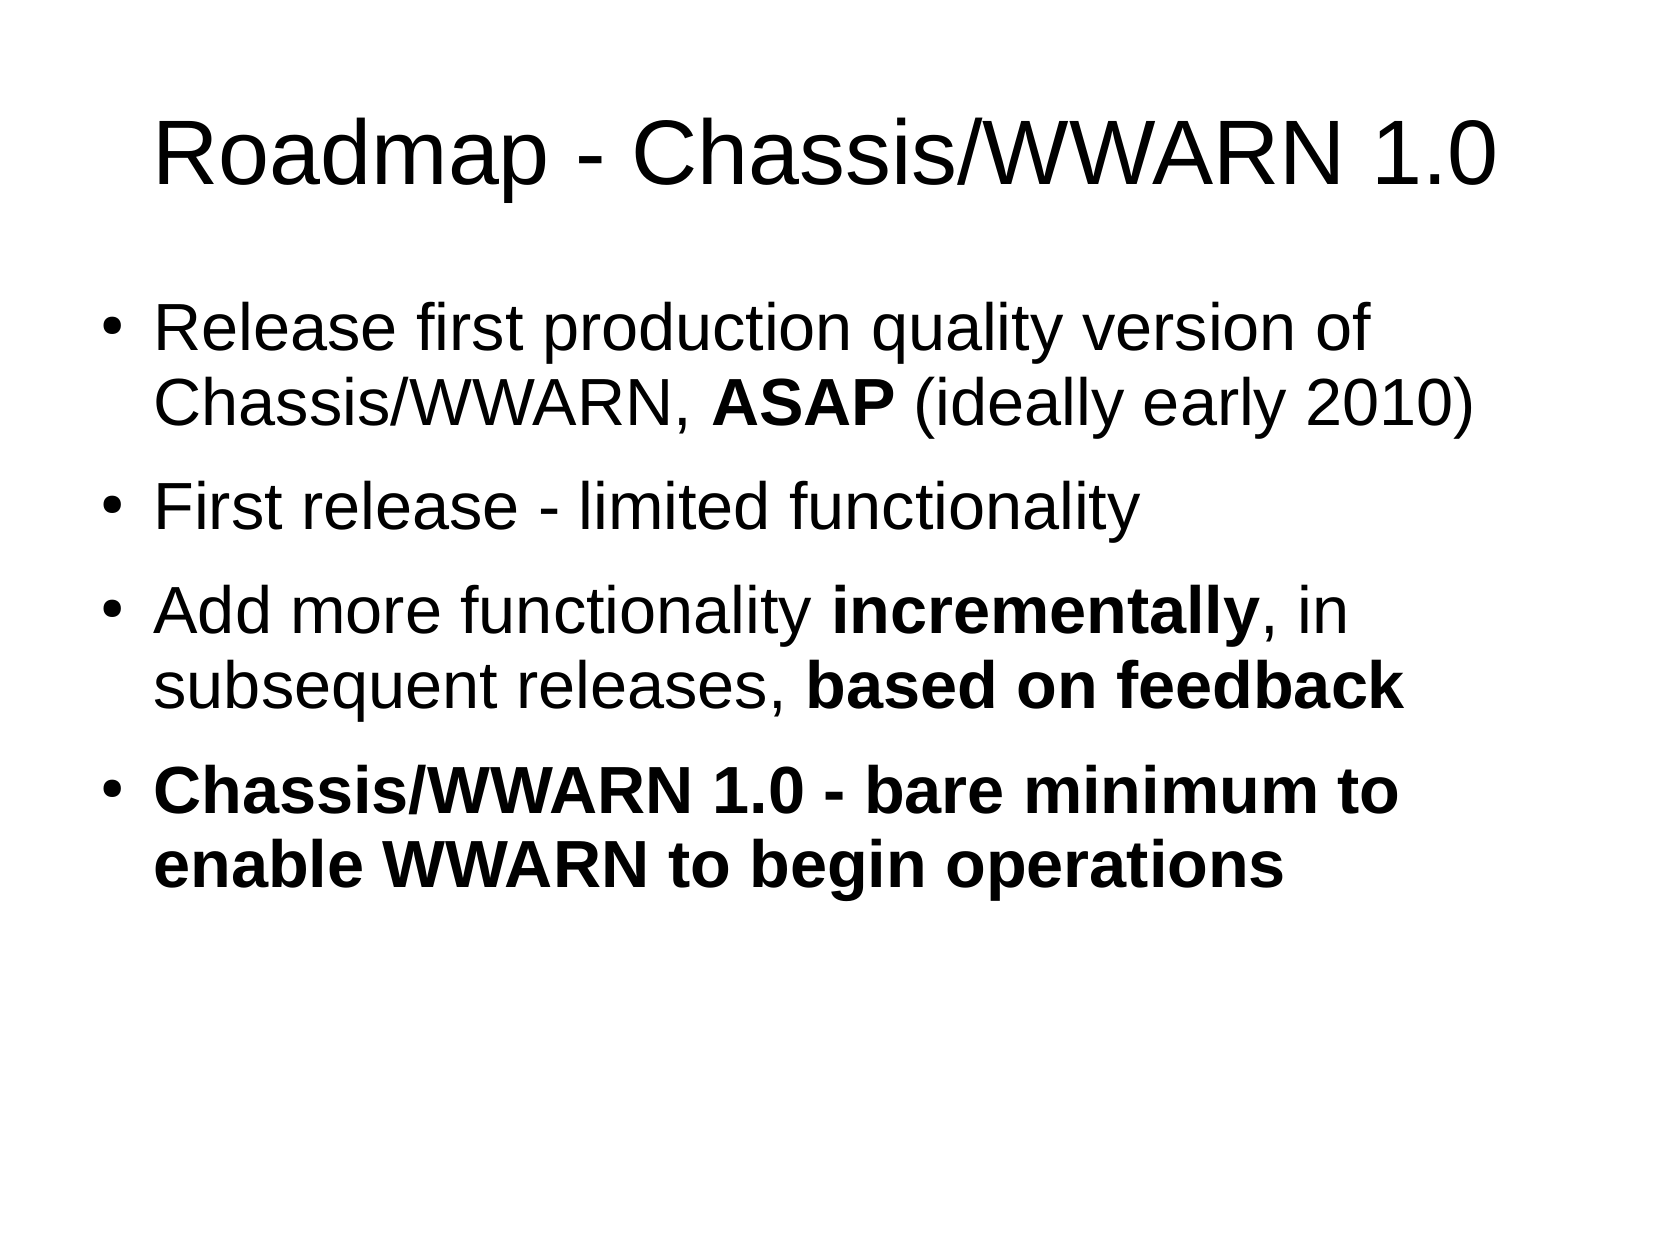

# Roadmap - Chassis/WWARN 1.0
Release first production quality version of Chassis/WWARN, ASAP (ideally early 2010)
First release - limited functionality
Add more functionality incrementally, in subsequent releases, based on feedback
Chassis/WWARN 1.0 - bare minimum to enable WWARN to begin operations